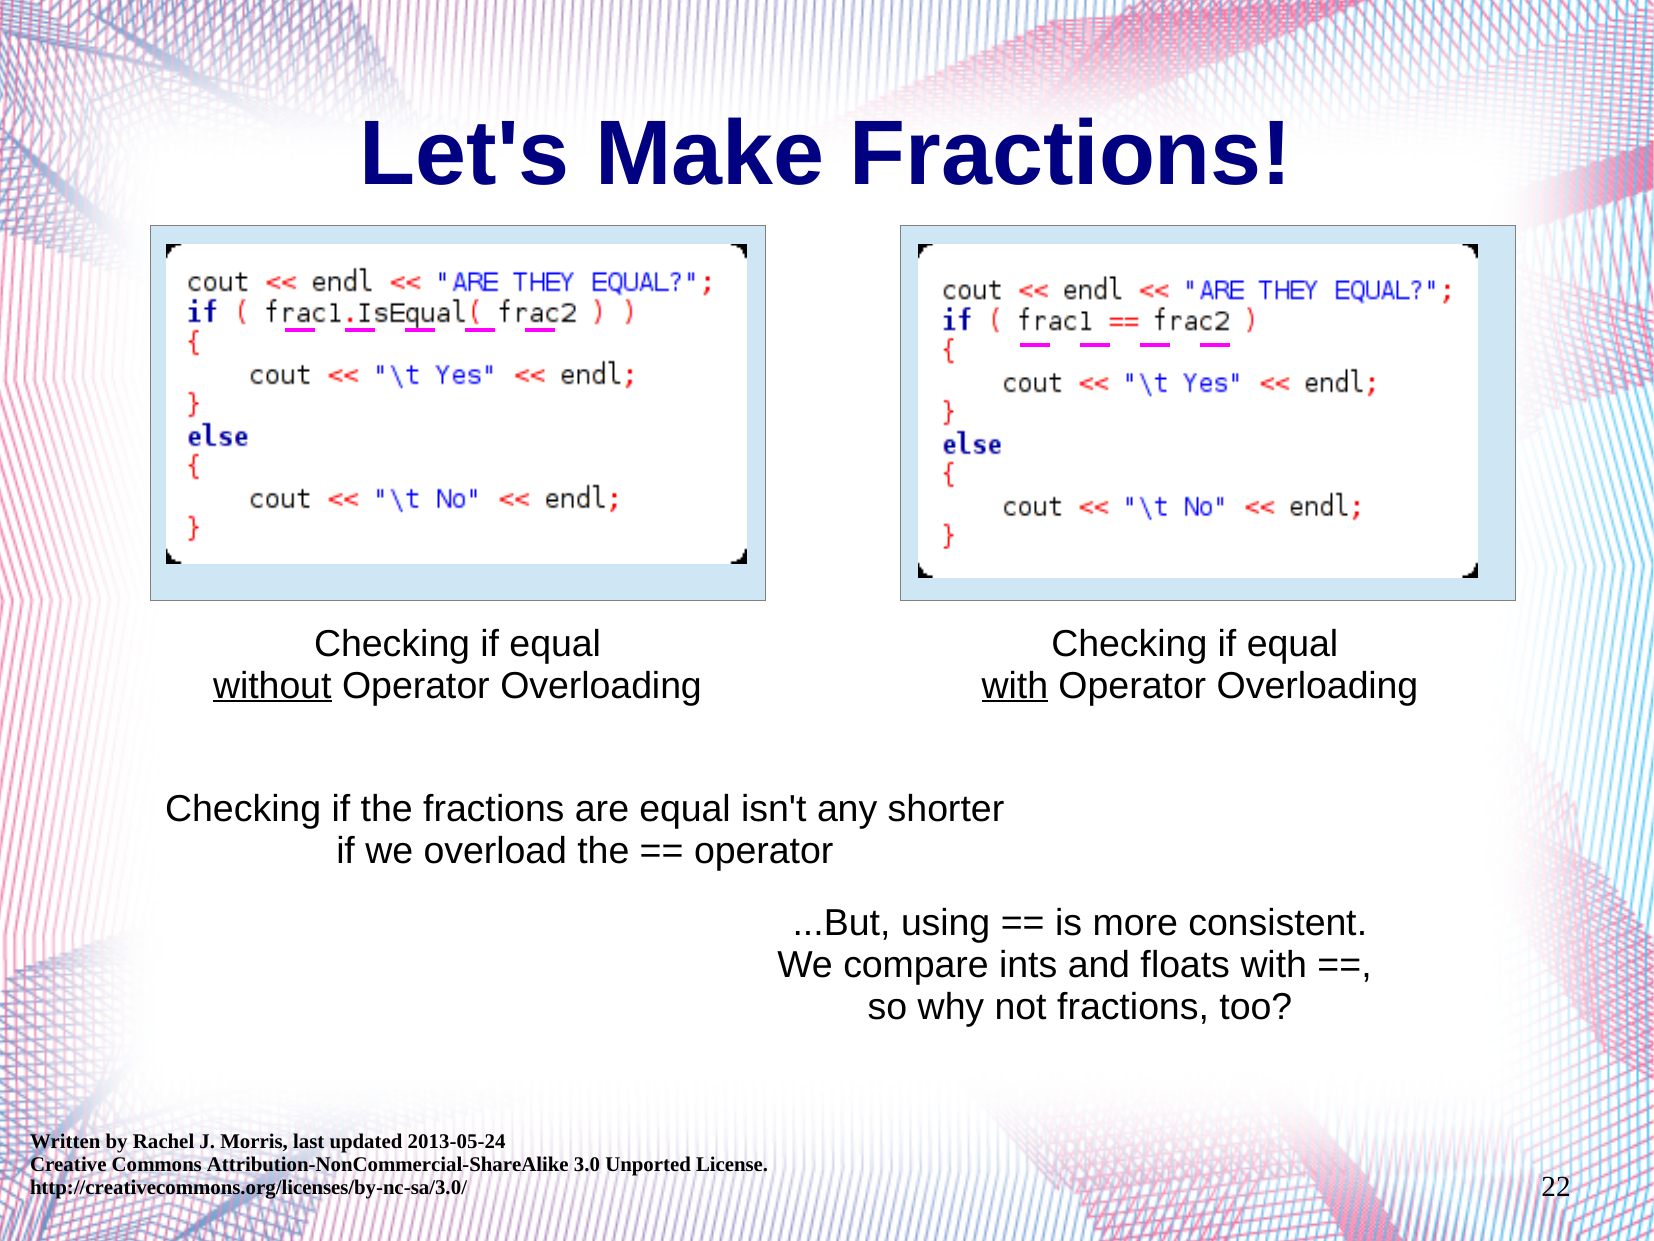

# Let's Make Fractions!
Checking if equal
without Operator Overloading
Checking if equal
with Operator Overloading
Checking if the fractions are equal isn't any shorter if we overload the == operator
...But, using == is more consistent.
We compare ints and floats with ==,
so why not fractions, too?
22